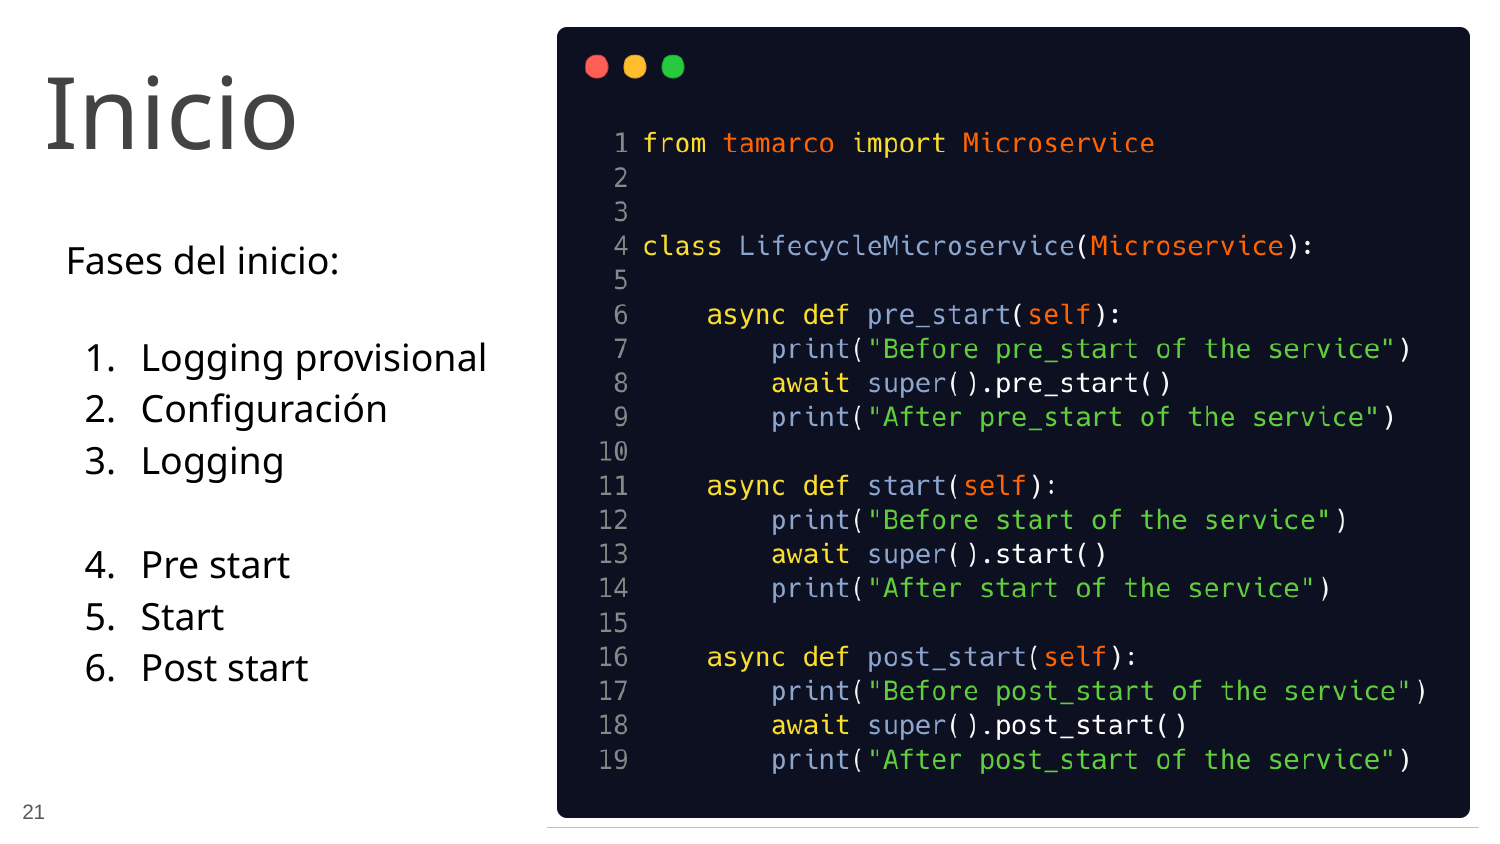

Inicio
Fases del inicio:
Logging provisional
Configuración
Logging
Pre start
Start
Post start